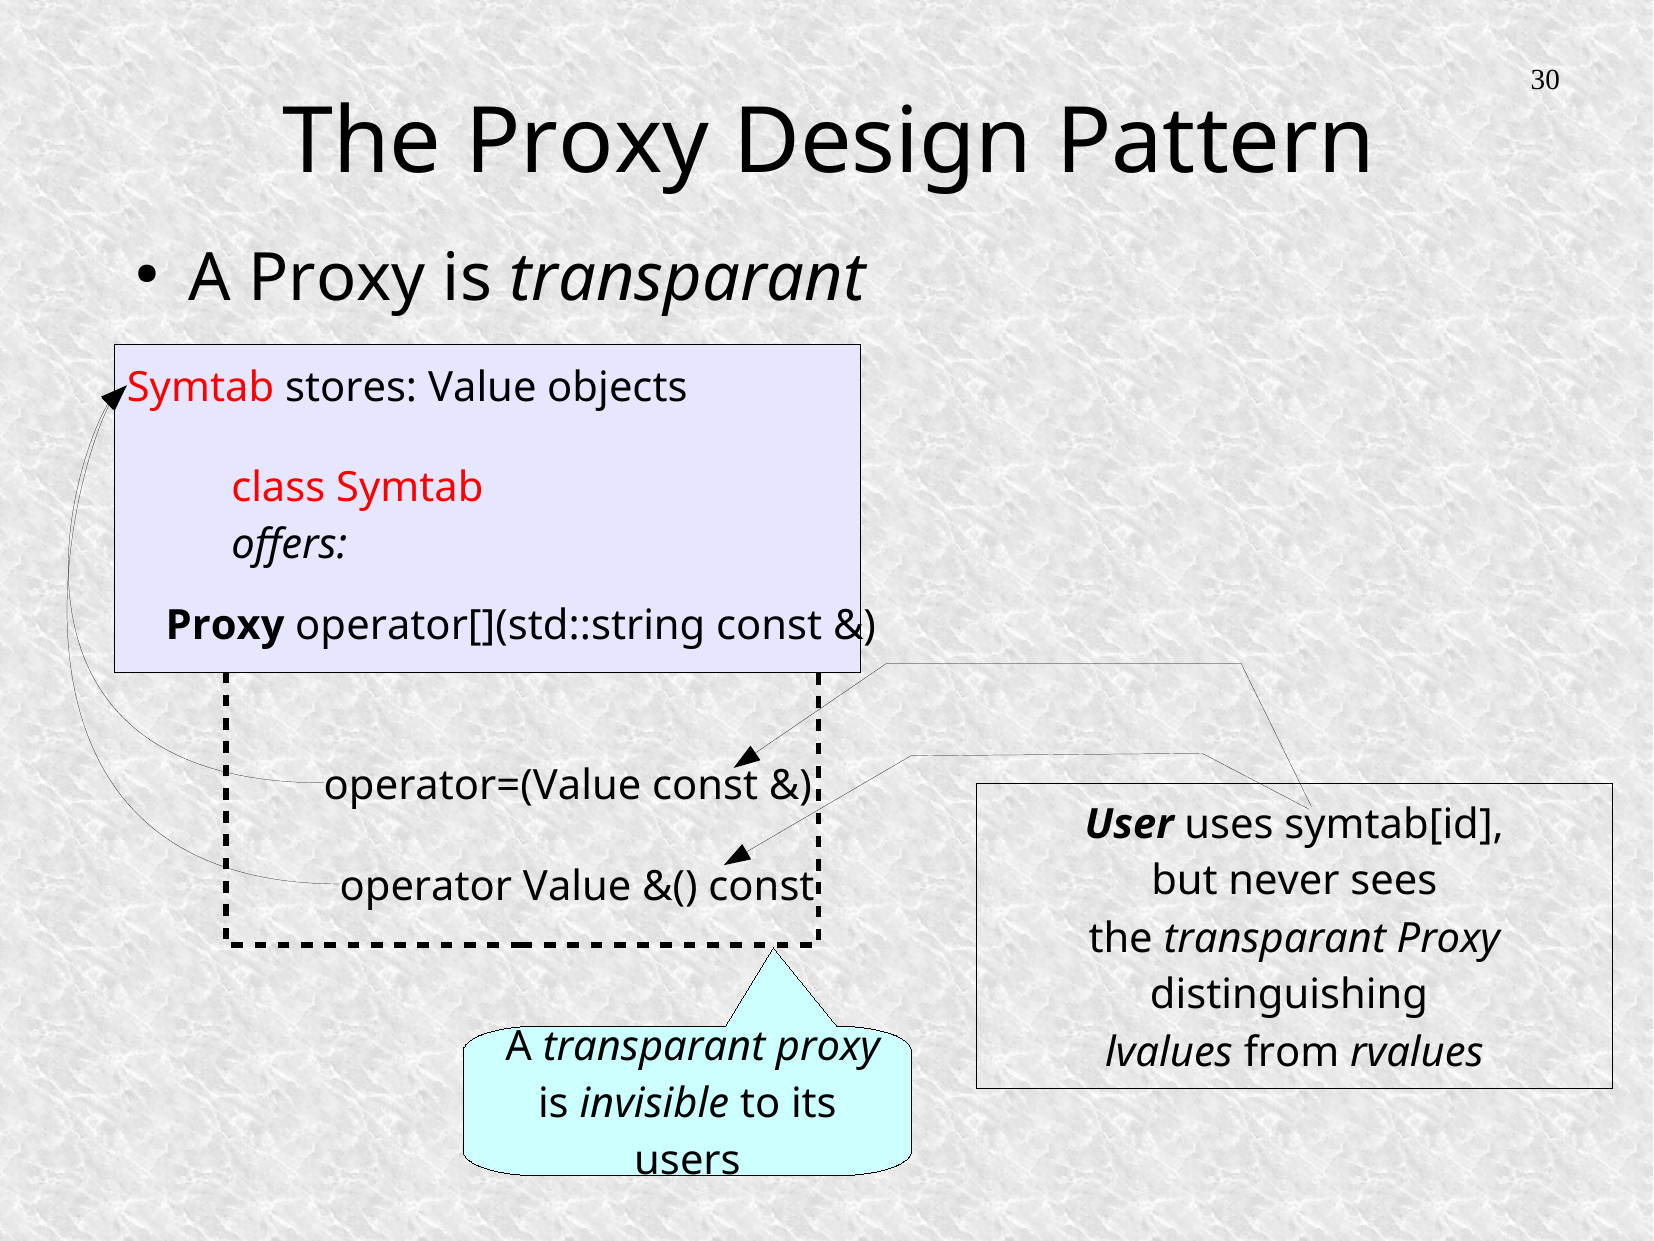

# The Proxy Design Pattern
30
A Proxy is transparant
Symtab stores: Value objects
class Symtab
offers:
Proxy operator[](std::string const &)
operator=(Value const &)
User uses symtab[id],
but never sees
the transparant Proxy
distinguishing
lvalues from rvalues
operator Value &() const
 A transparant proxy
is invisible to its
users